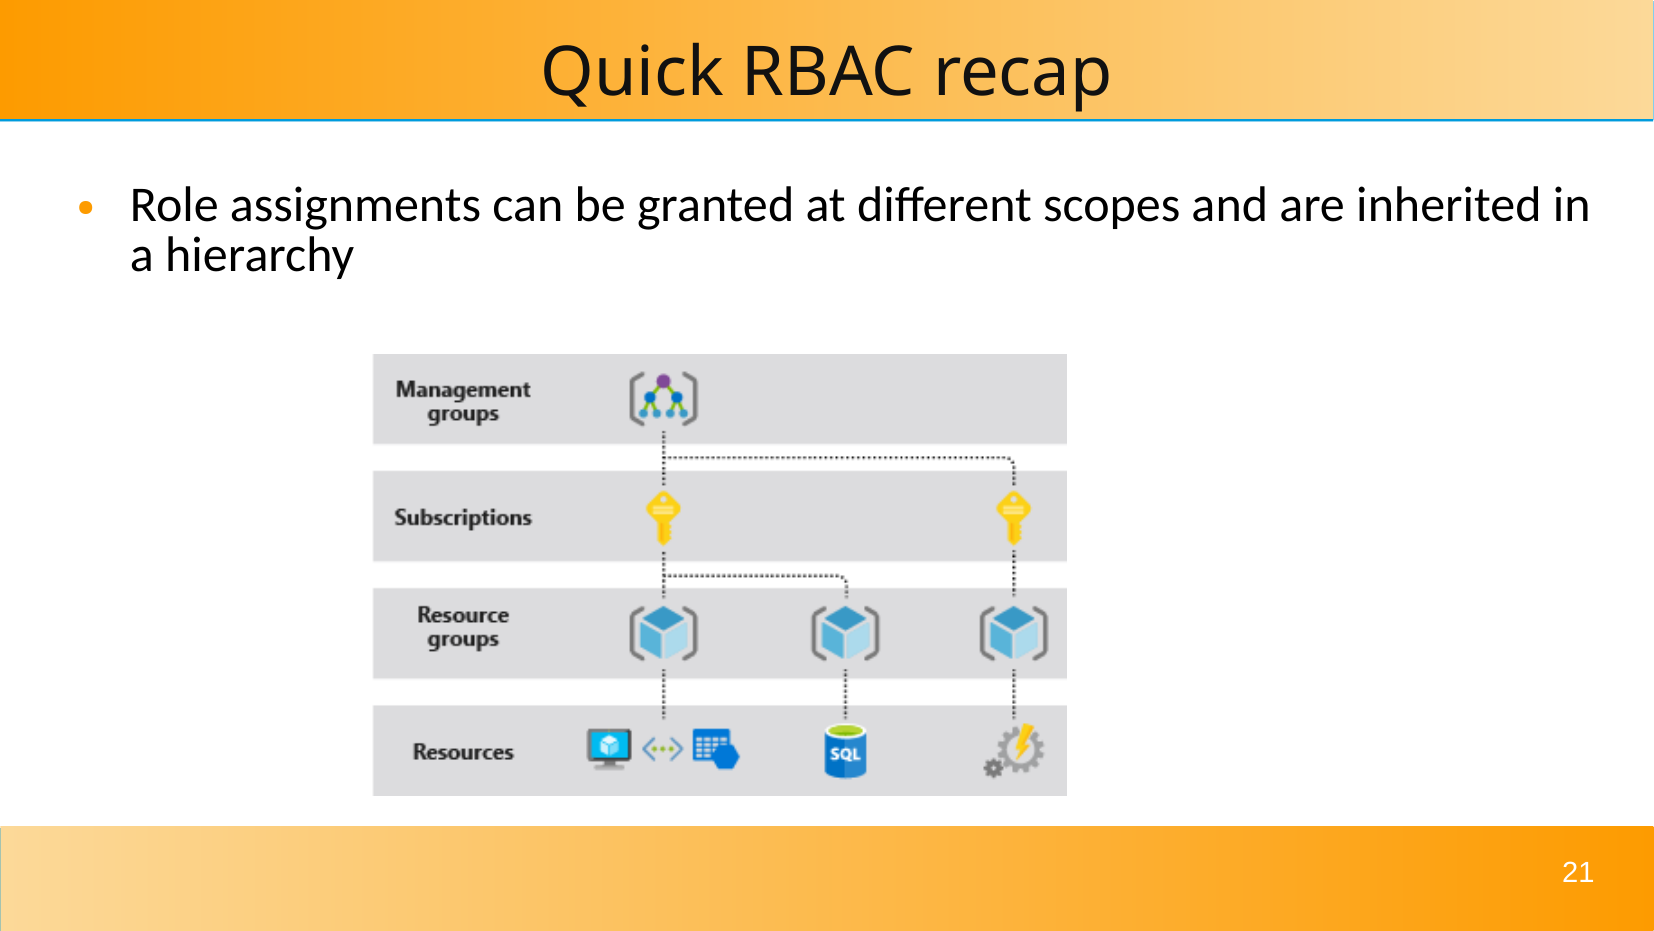

# Quick RBAC recap
Role assignments can be granted at different scopes and are inherited in a hierarchy
21